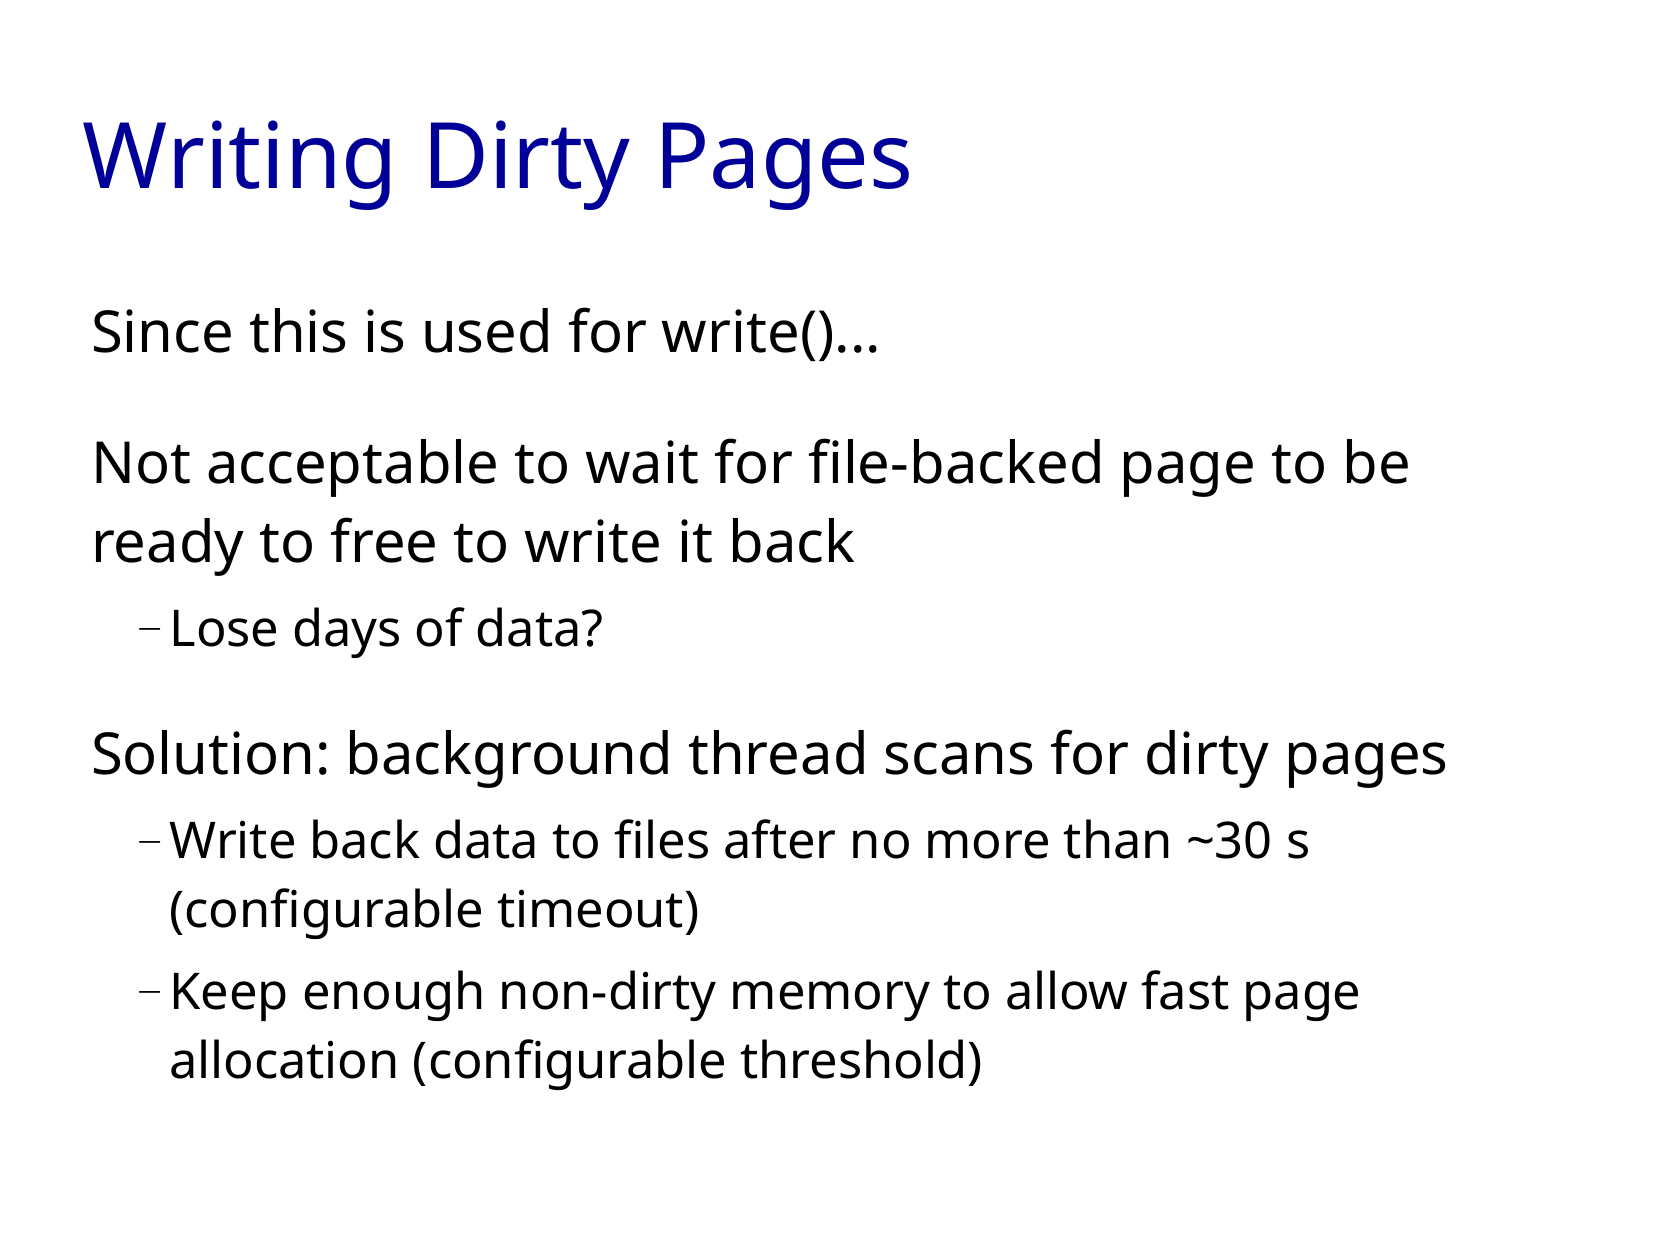

# Writing Dirty Pages
Since this is used for write()...
Not acceptable to wait for file-backed page to be ready to free to write it back
Lose days of data?
Solution: background thread scans for dirty pages
Write back data to files after no more than ~30 s (configurable timeout)
Keep enough non-dirty memory to allow fast page allocation (configurable threshold)